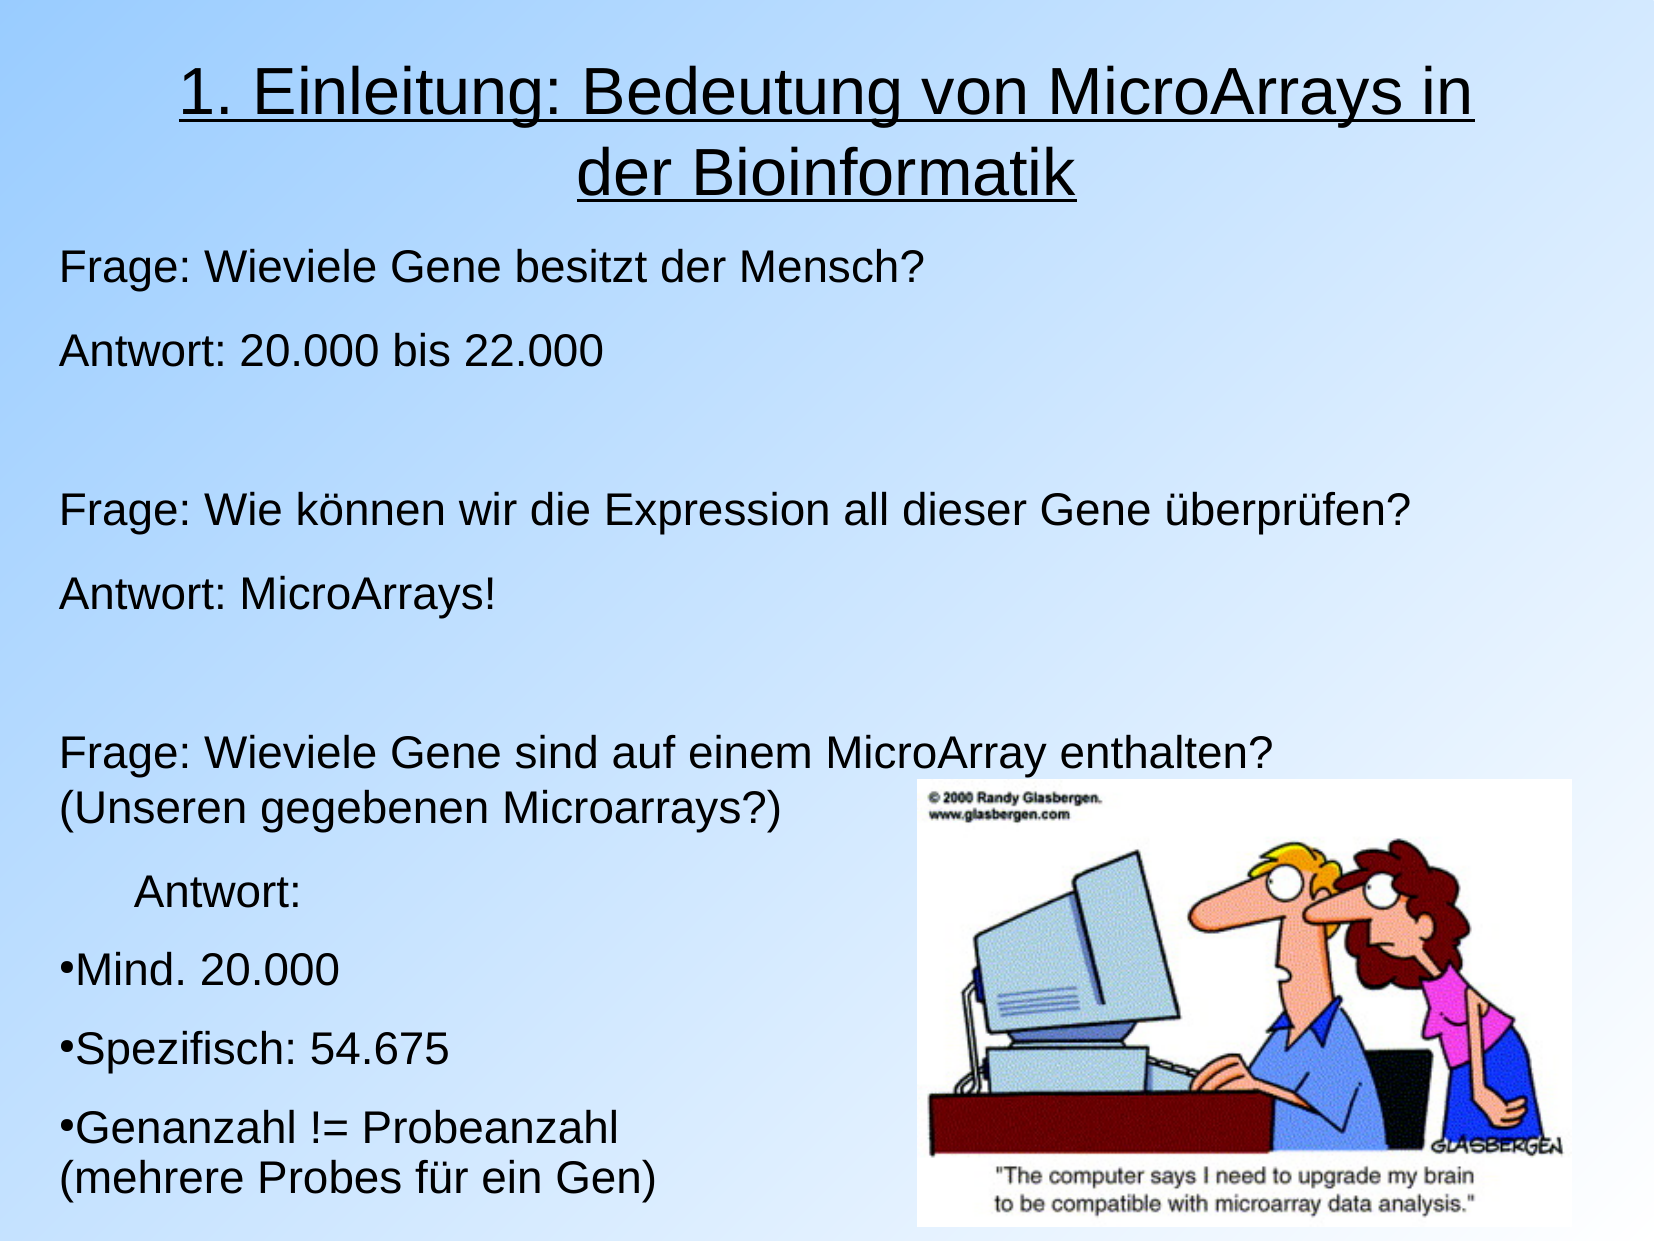

# 1. Einleitung: Bedeutung von MicroArrays in der Bioinformatik
Frage: Wieviele Gene besitzt der Mensch?
Antwort: 20.000 bis 22.000
Frage: Wie können wir die Expression all dieser Gene überprüfen?
Antwort: MicroArrays!
Frage: Wieviele Gene sind auf einem MicroArray enthalten?
(Unseren gegebenen Microarrays?)
	Antwort:
Mind. 20.000
Spezifisch: 54.675
Genanzahl != Probeanzahl
(mehrere Probes für ein Gen)